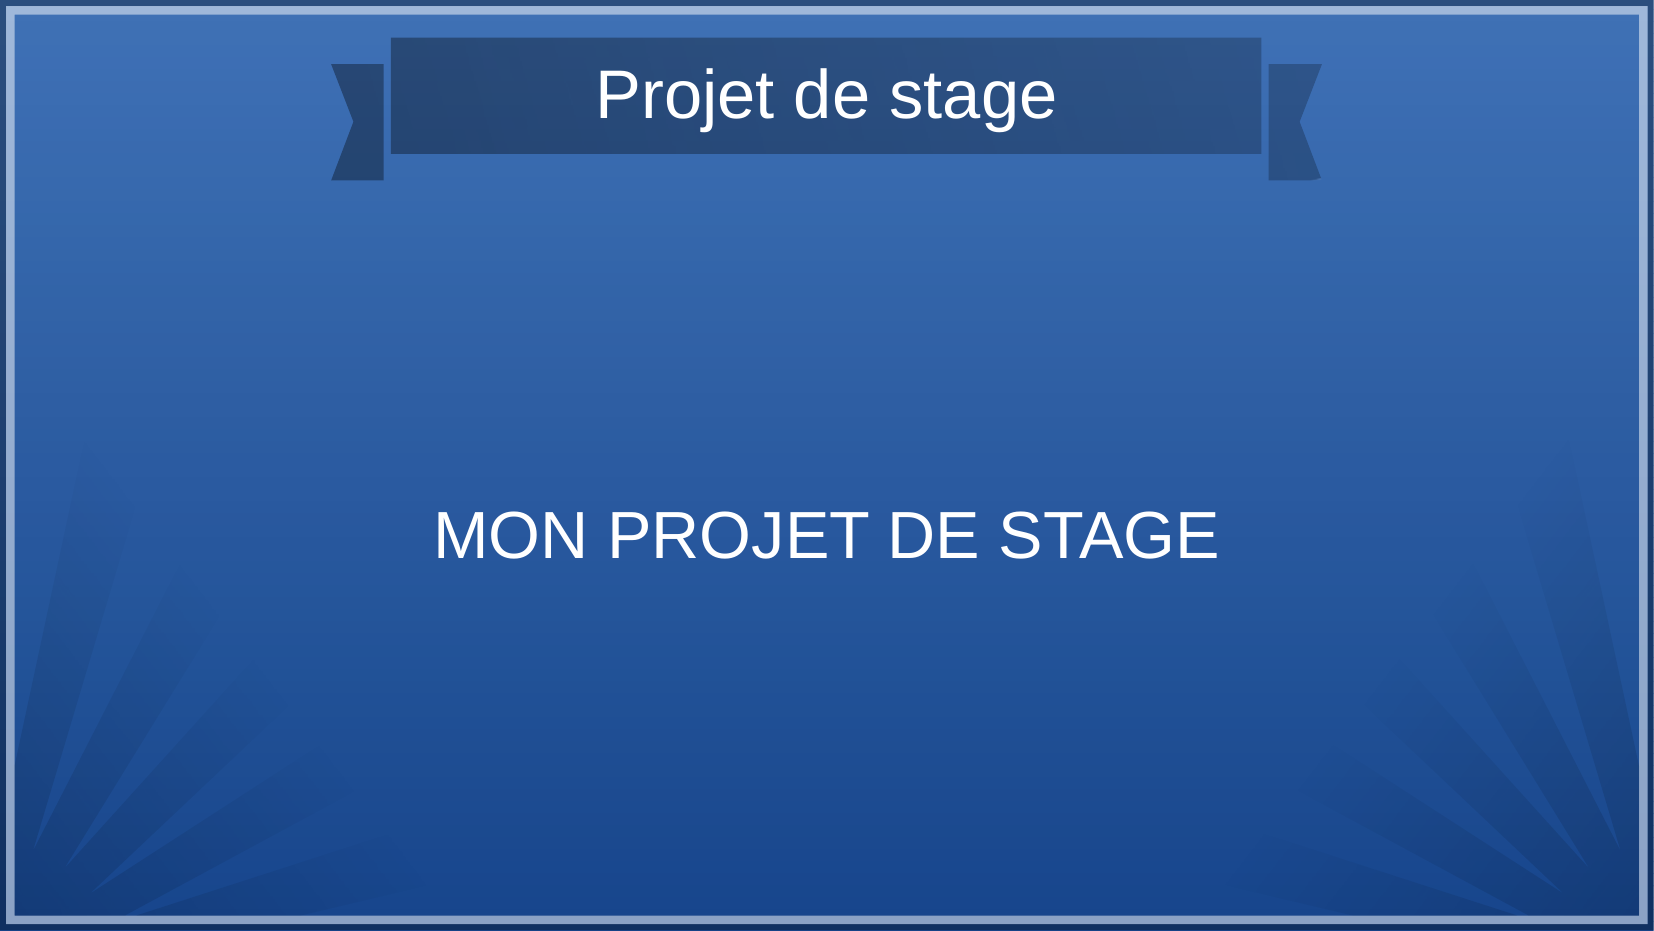

# Projet de stage
MON PROJET DE STAGE